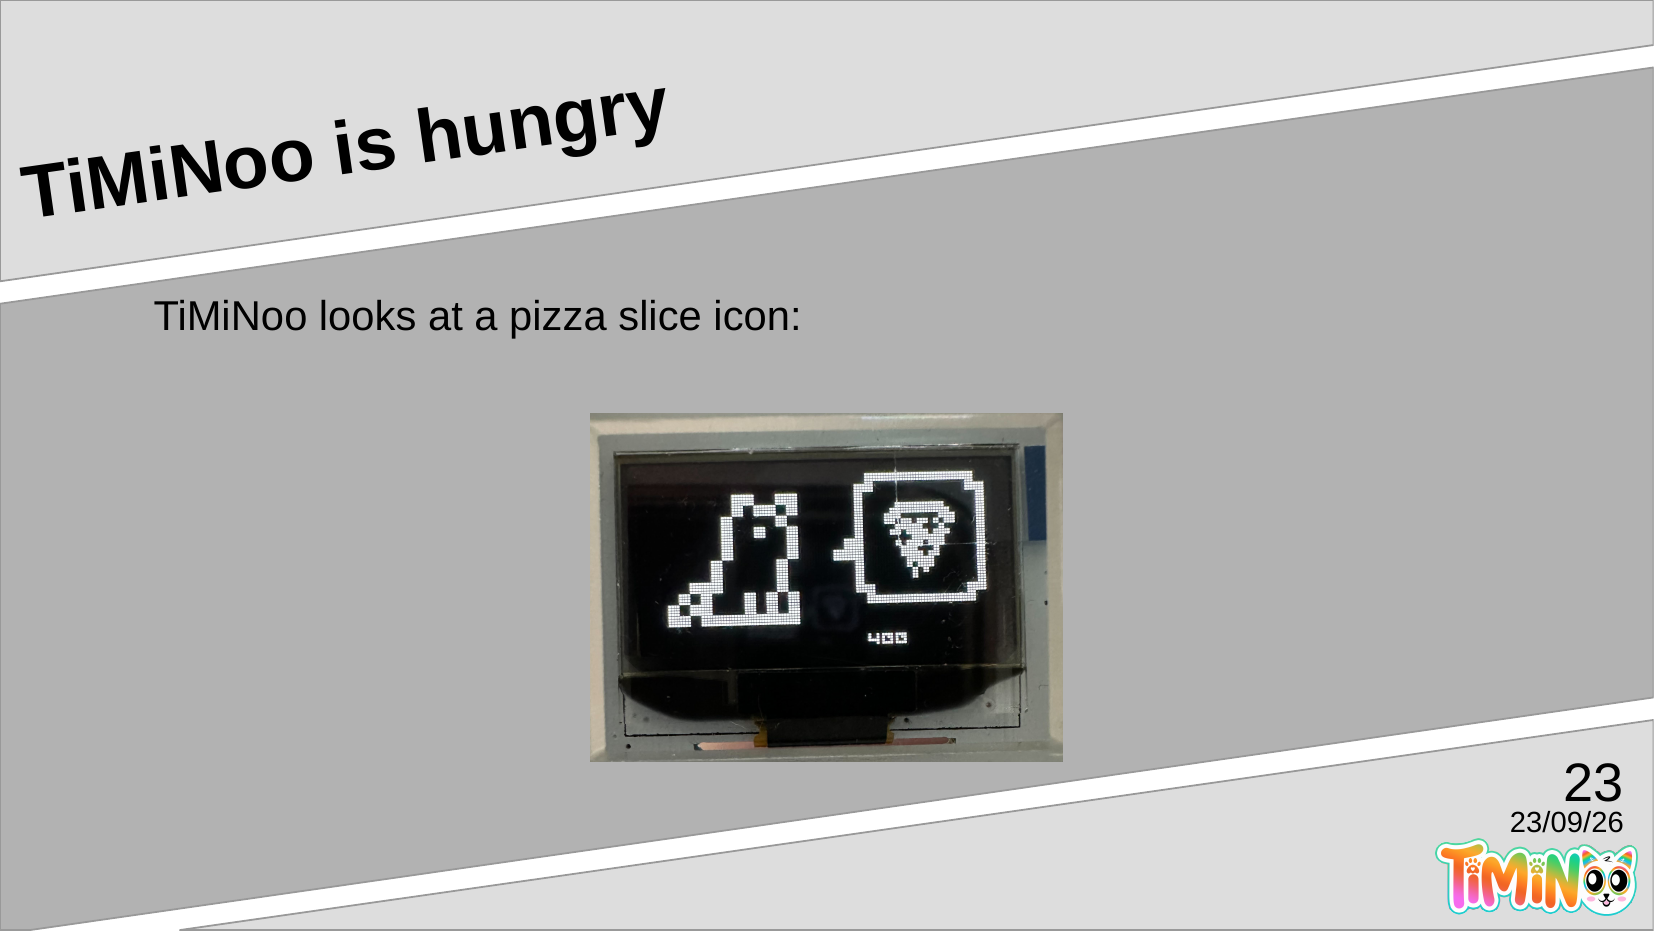

# TiMiNoo is hungry
TiMiNoo looks at a pizza slice icon:
23